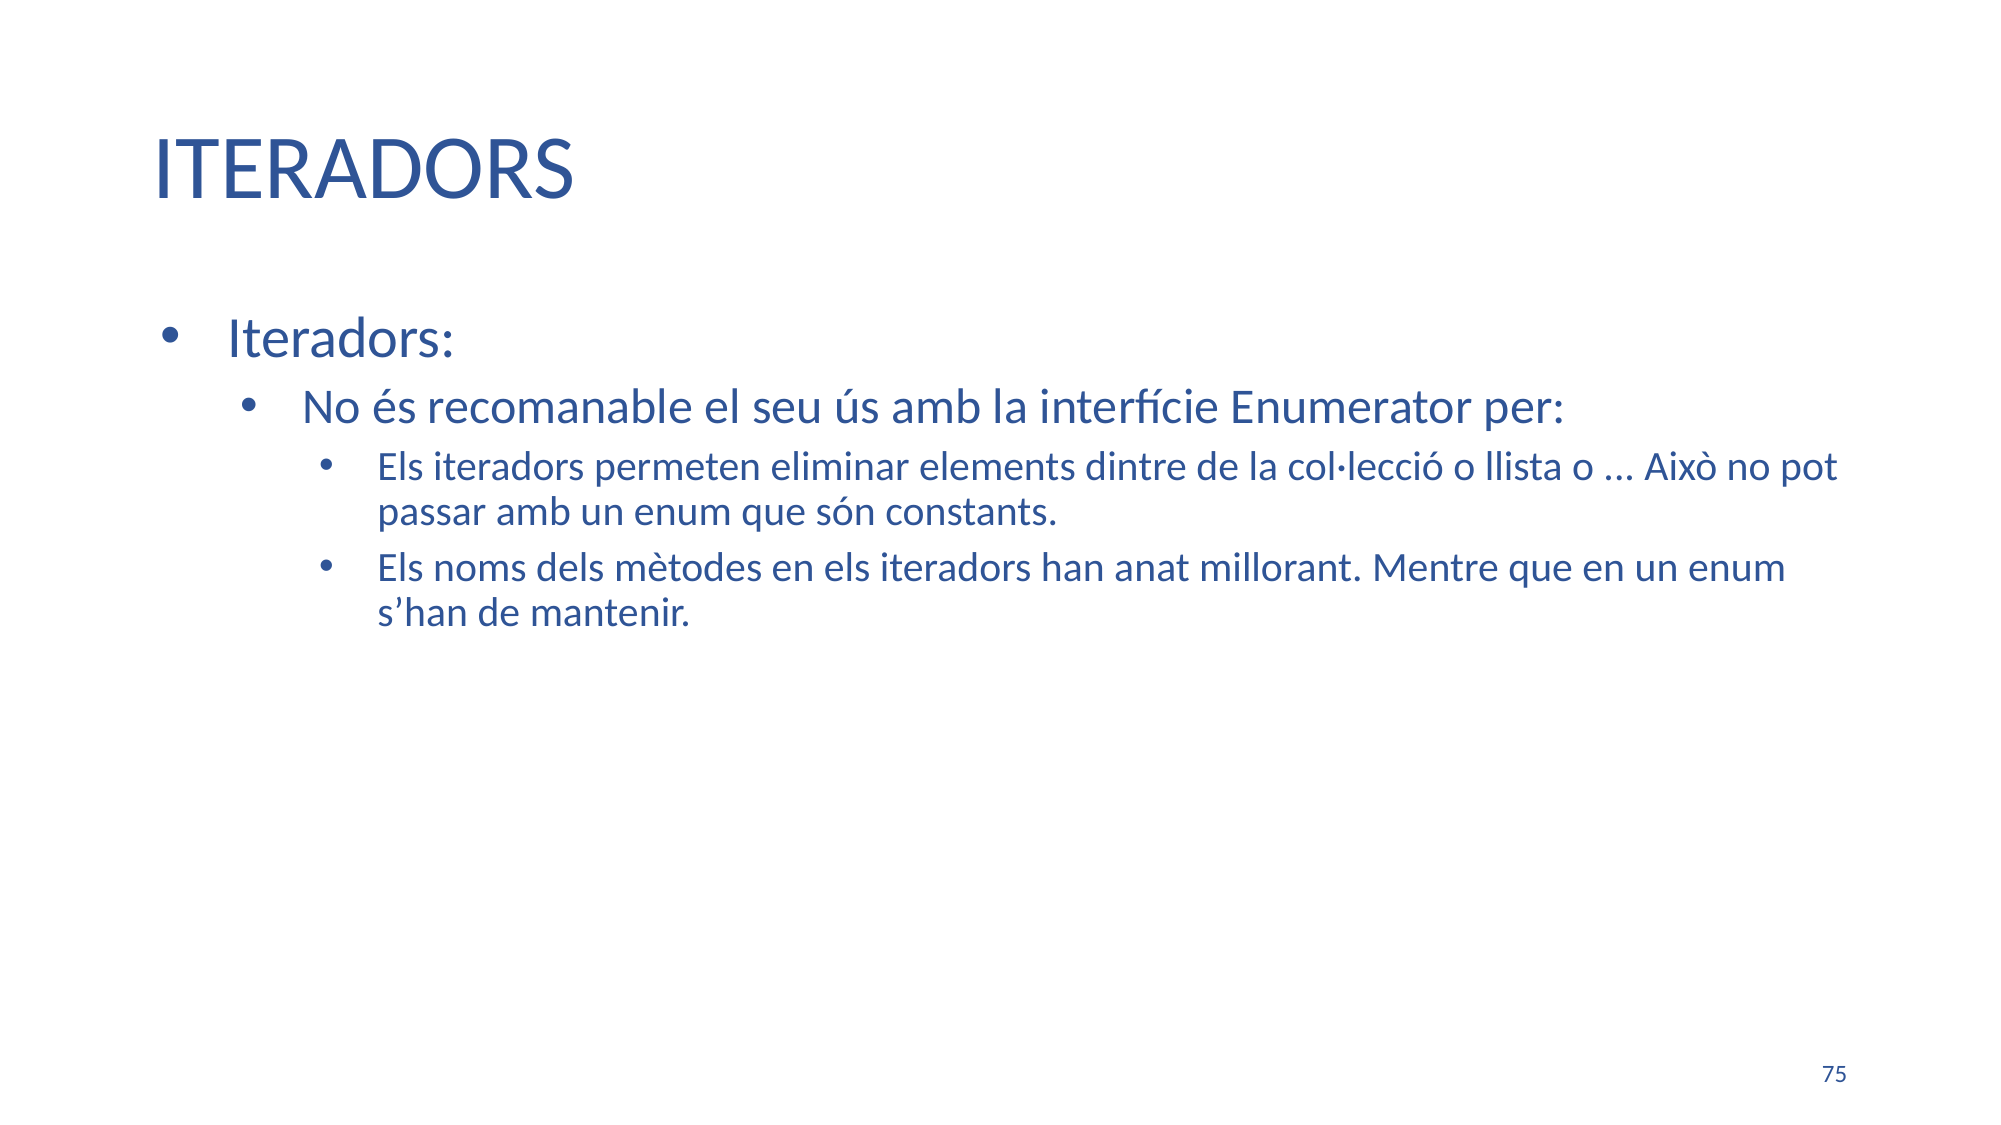

# ITERADORS
Iteradors:
No és recomanable el seu ús amb la interfície Enumerator per:
Els iteradors permeten eliminar elements dintre de la col·lecció o llista o ... Això no pot passar amb un enum que són constants.
Els noms dels mètodes en els iteradors han anat millorant. Mentre que en un enum s’han de mantenir.